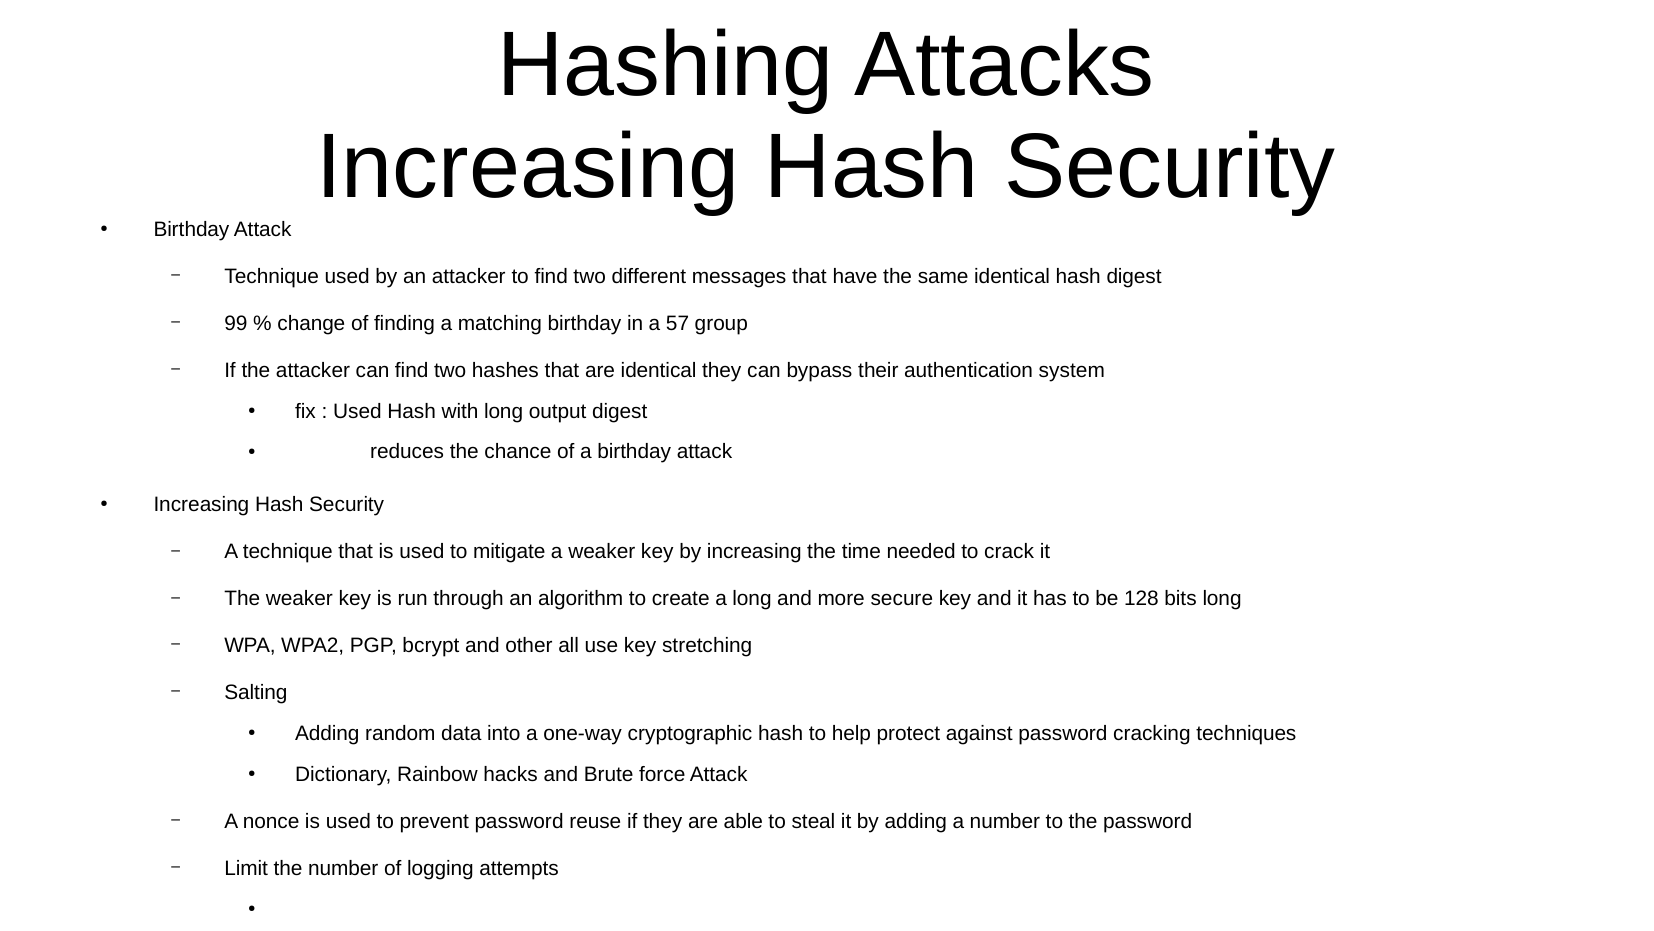

# Hashing Attacks Increasing Hash Security
Birthday Attack
Technique used by an attacker to find two different messages that have the same identical hash digest
99 % change of finding a matching birthday in a 57 group
If the attacker can find two hashes that are identical they can bypass their authentication system
fix : Used Hash with long output digest
 	reduces the chance of a birthday attack
Increasing Hash Security
A technique that is used to mitigate a weaker key by increasing the time needed to crack it
The weaker key is run through an algorithm to create a long and more secure key and it has to be 128 bits long
WPA, WPA2, PGP, bcrypt and other all use key stretching
Salting
Adding random data into a one-way cryptographic hash to help protect against password cracking techniques
Dictionary, Rainbow hacks and Brute force Attack
A nonce is used to prevent password reuse if they are able to steal it by adding a number to the password
Limit the number of logging attempts